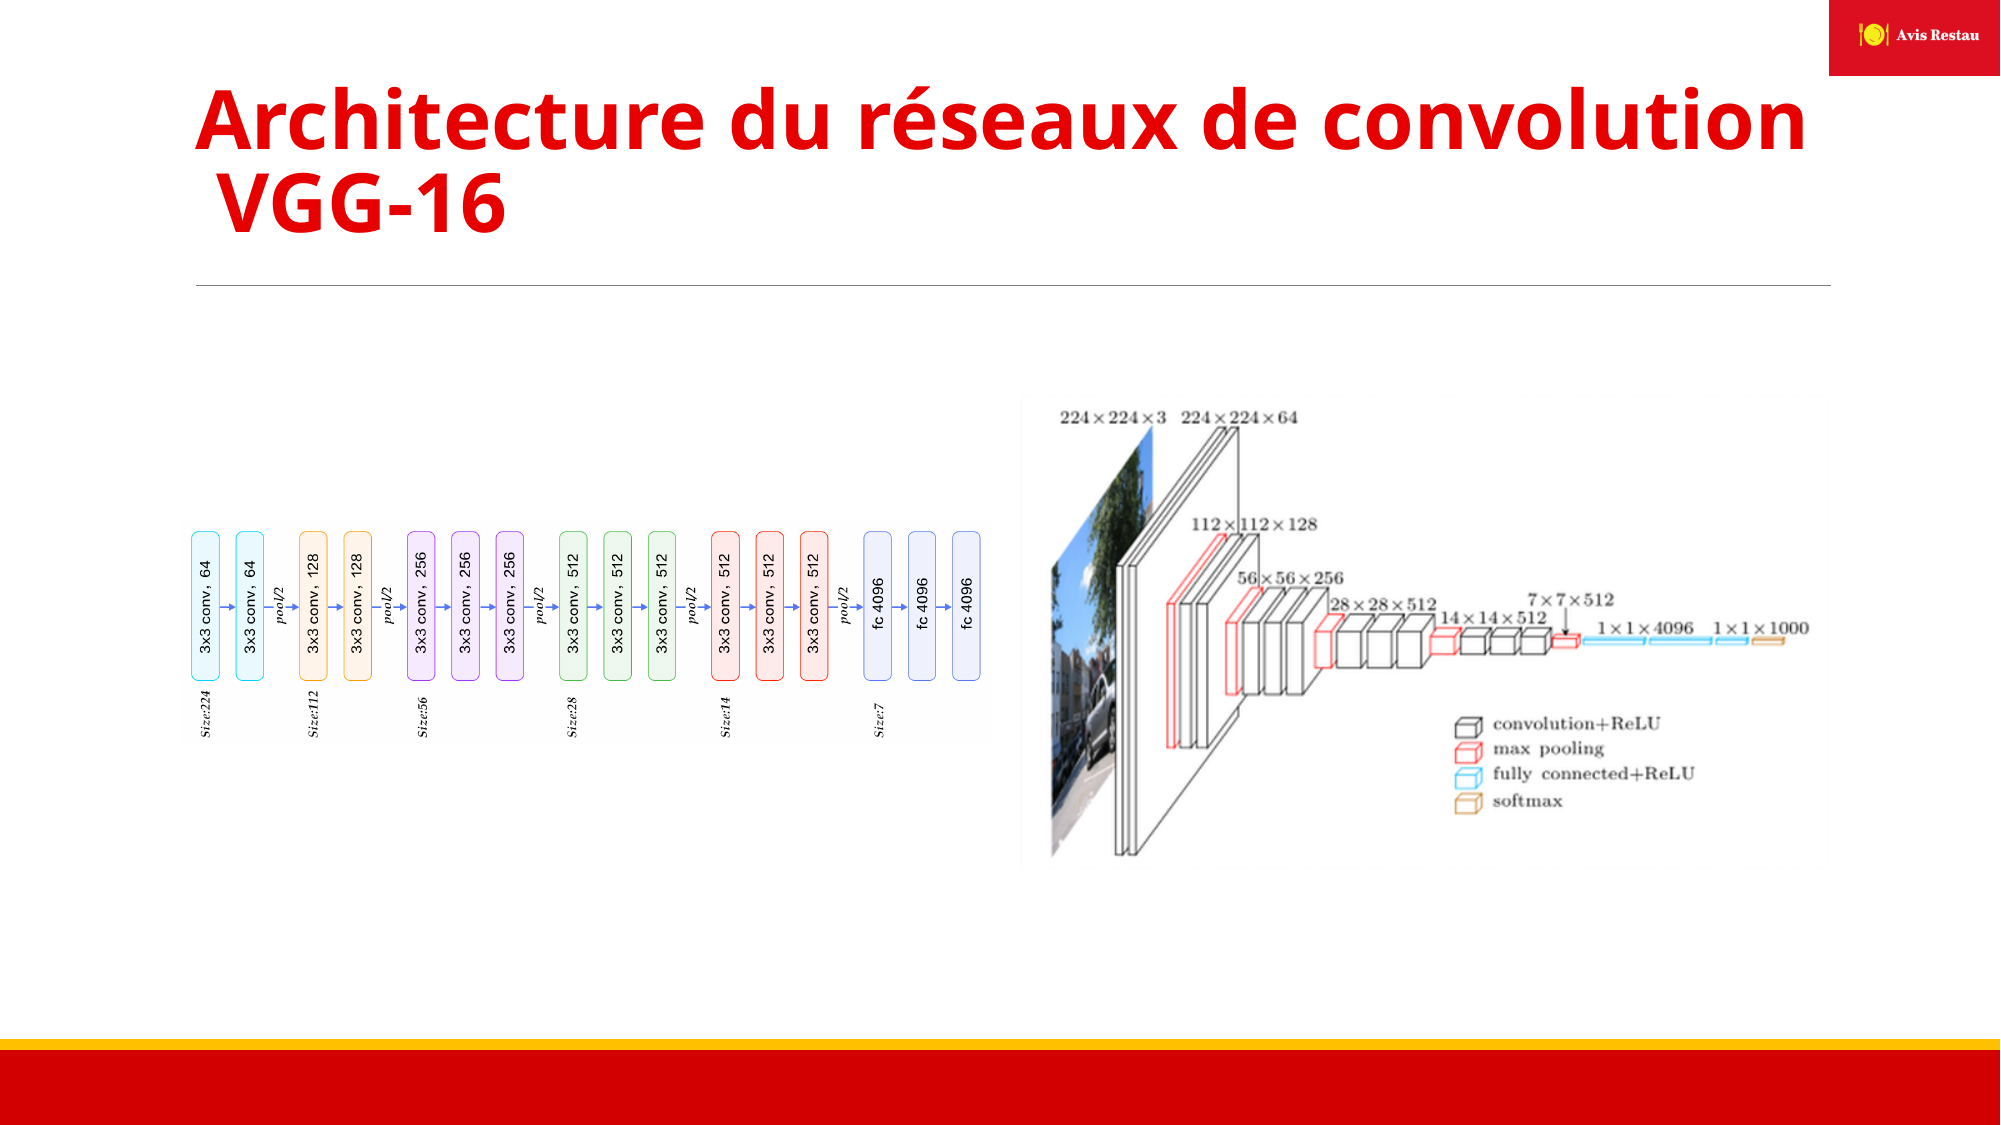

# Architecture du réseaux de convolution VGG-16